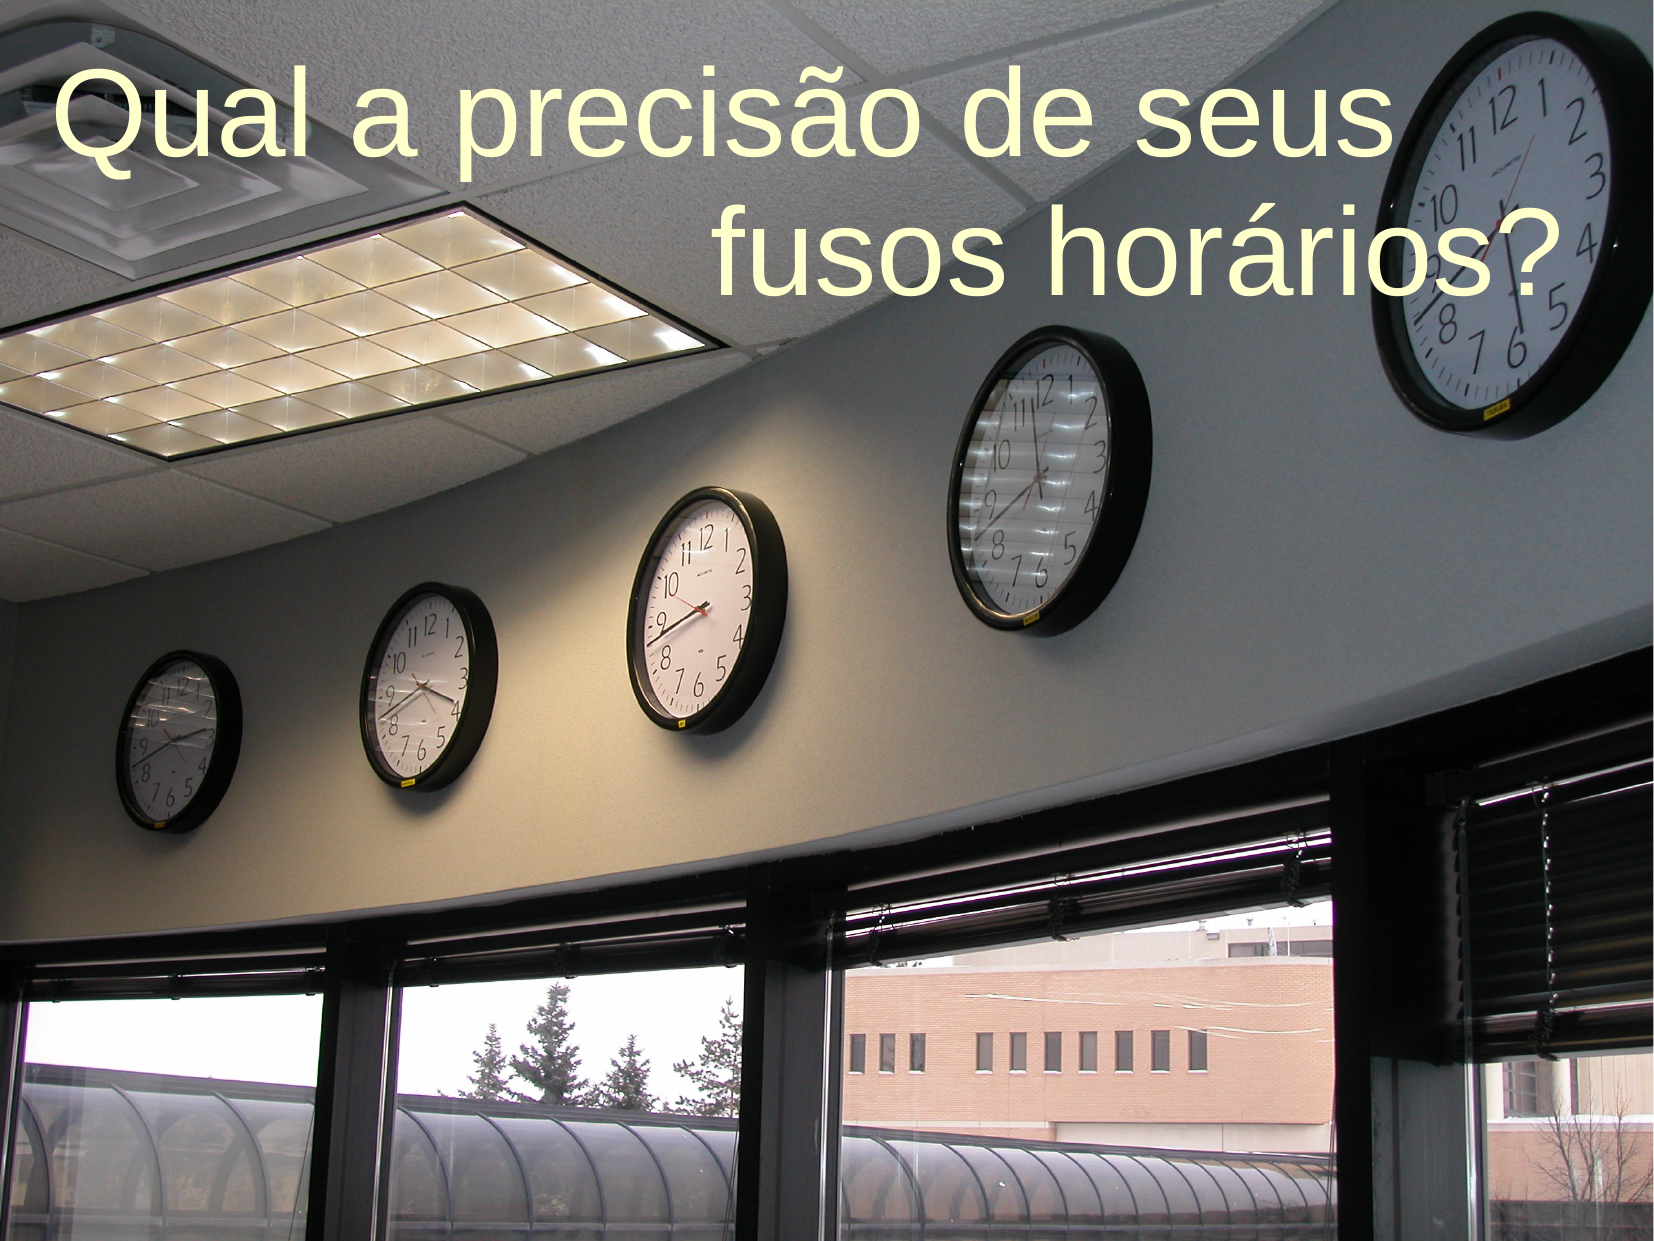

Qual a precisão de seus
 fusos horários?